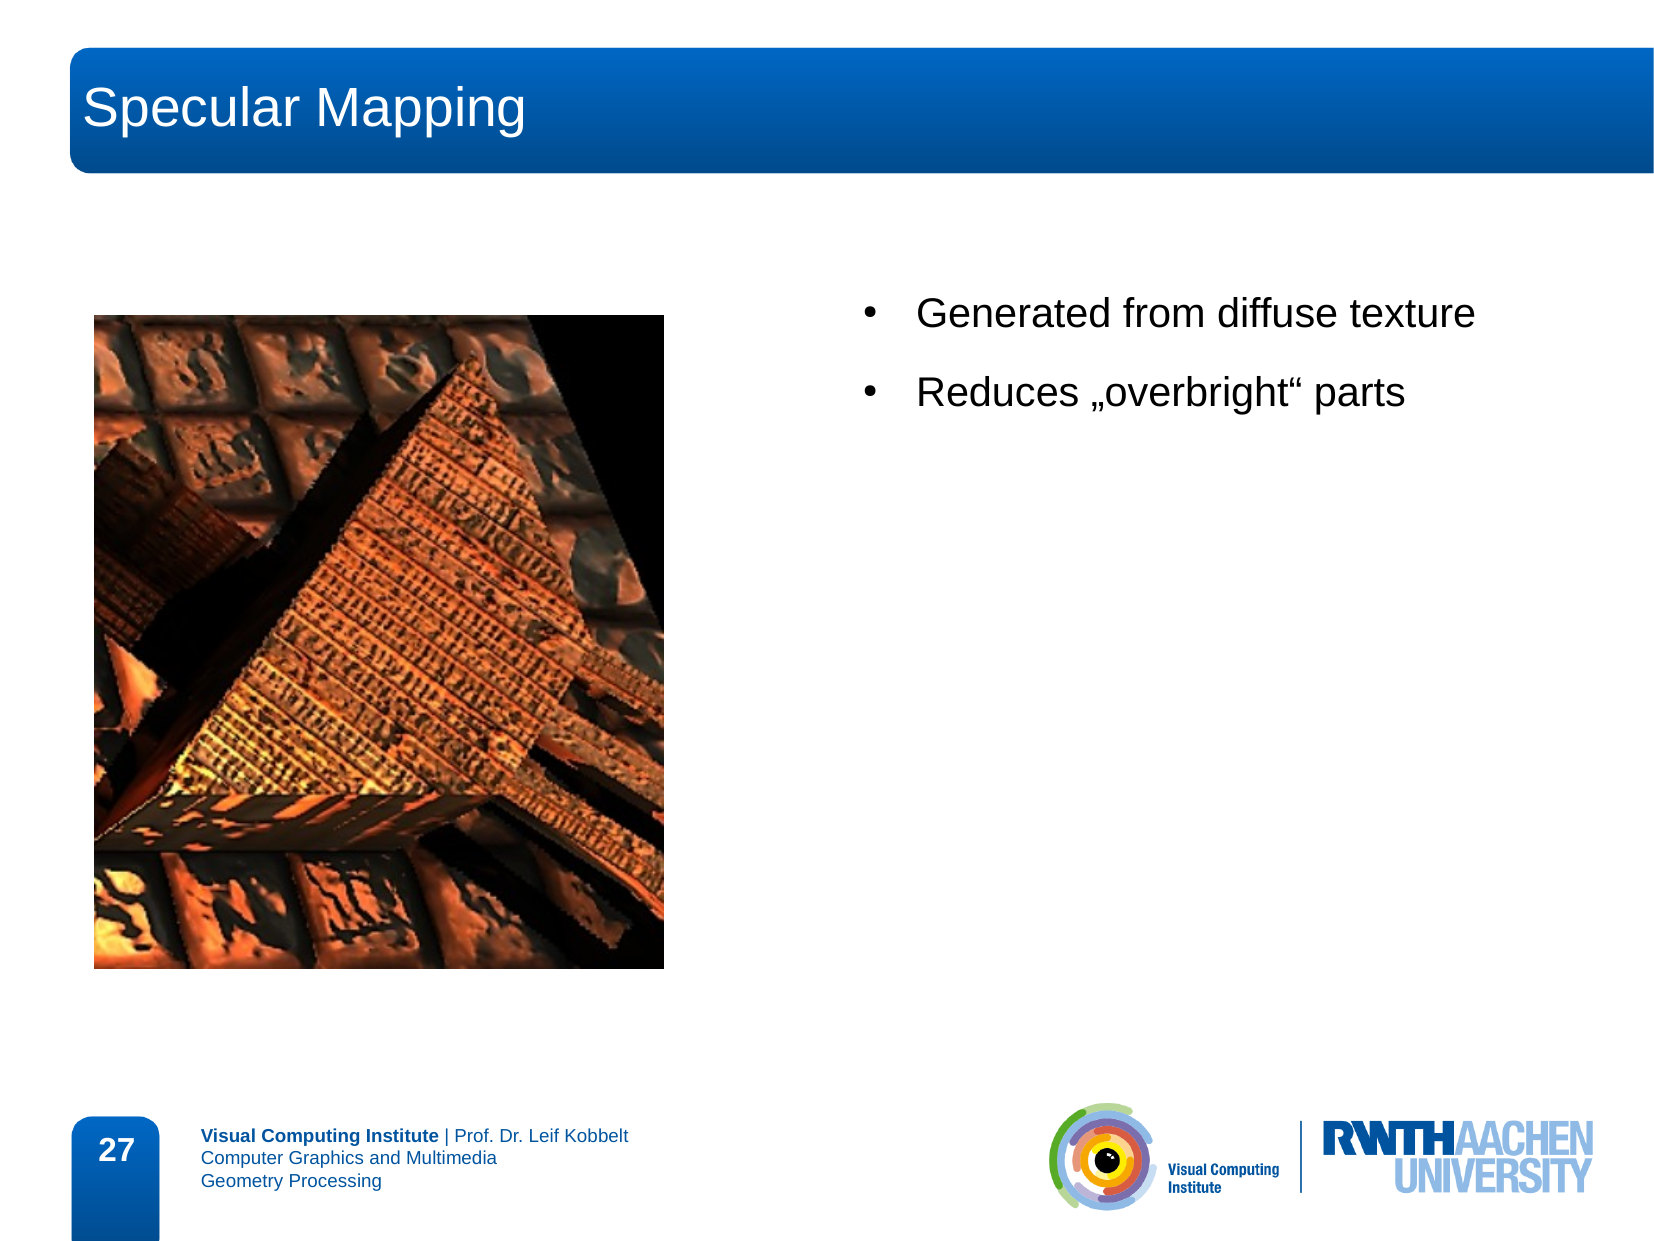

# Specular Mapping
Generated from diffuse texture
Reduces „overbright“ parts